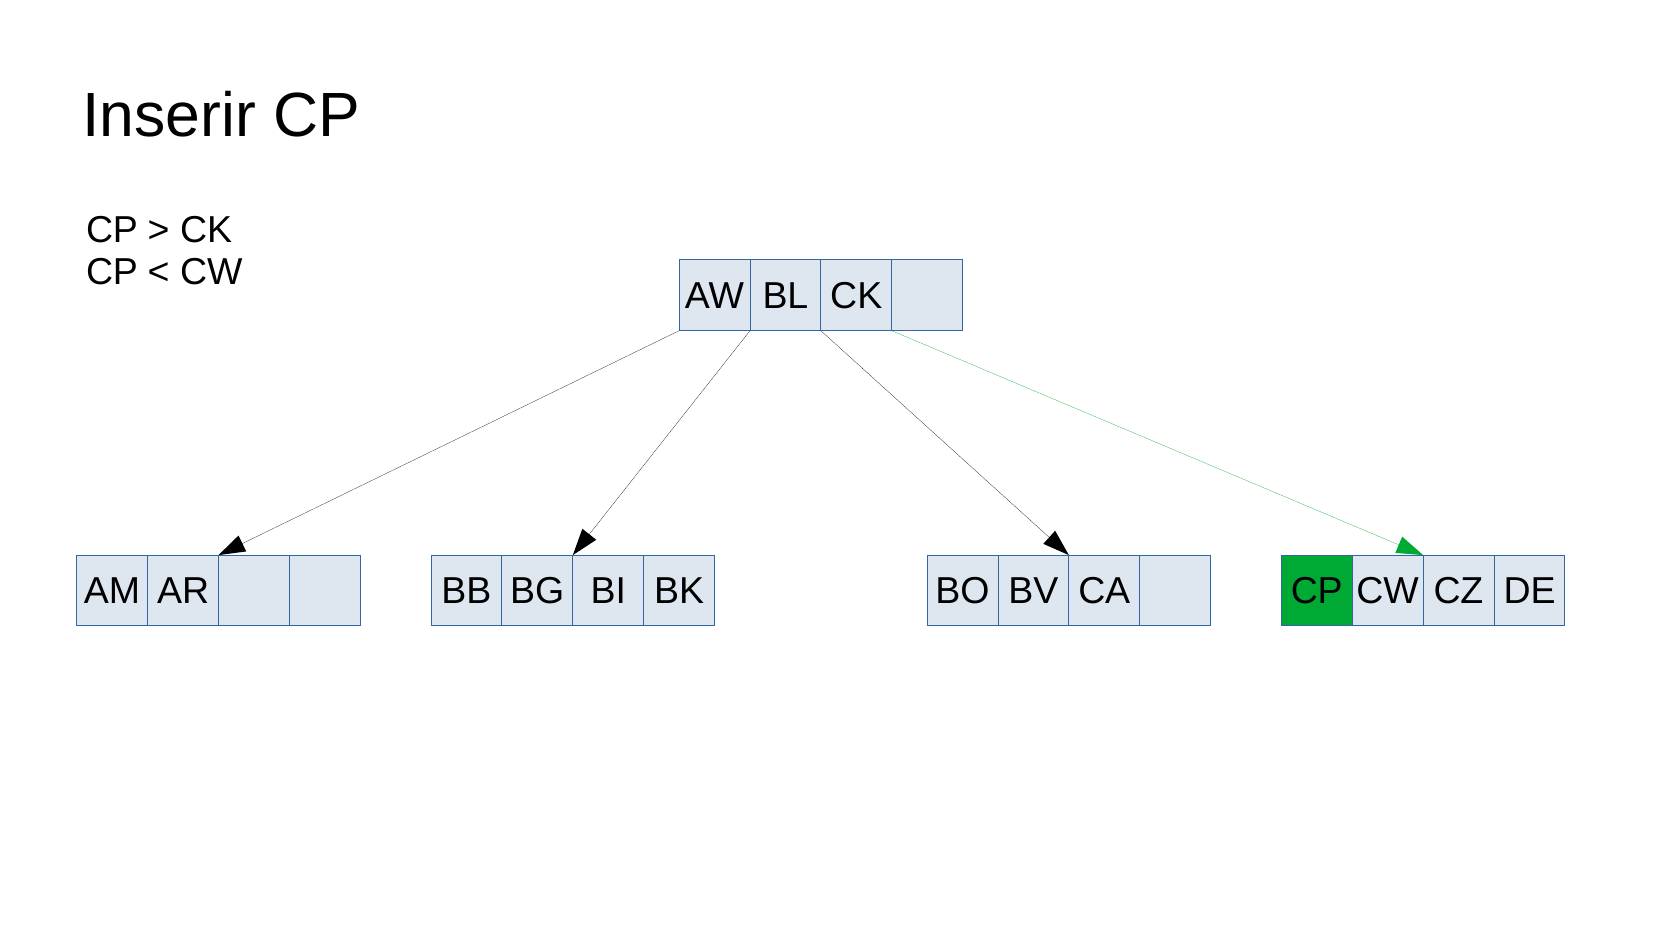

# Inserir CP
CP > CK
CP < CW
AW
BL
CK
AM
AR
BB
BG
BI
BK
BO
BV
CA
CP
CW
CZ
DE